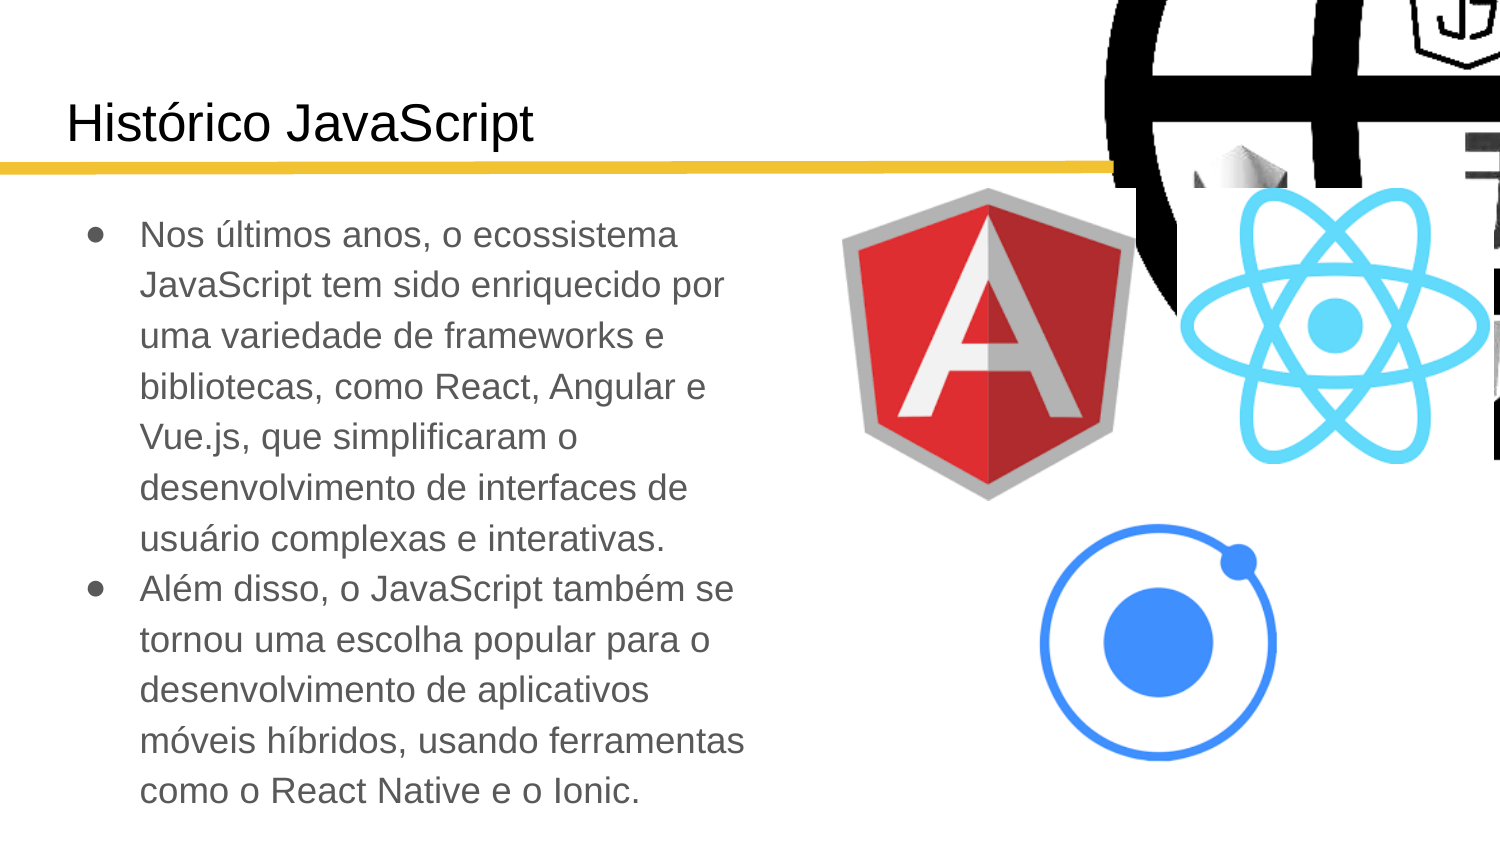

# Histórico JavaScript
Nos últimos anos, o ecossistema JavaScript tem sido enriquecido por uma variedade de frameworks e bibliotecas, como React, Angular e Vue.js, que simplificaram o desenvolvimento de interfaces de usuário complexas e interativas.
Além disso, o JavaScript também se tornou uma escolha popular para o desenvolvimento de aplicativos móveis híbridos, usando ferramentas como o React Native e o Ionic.